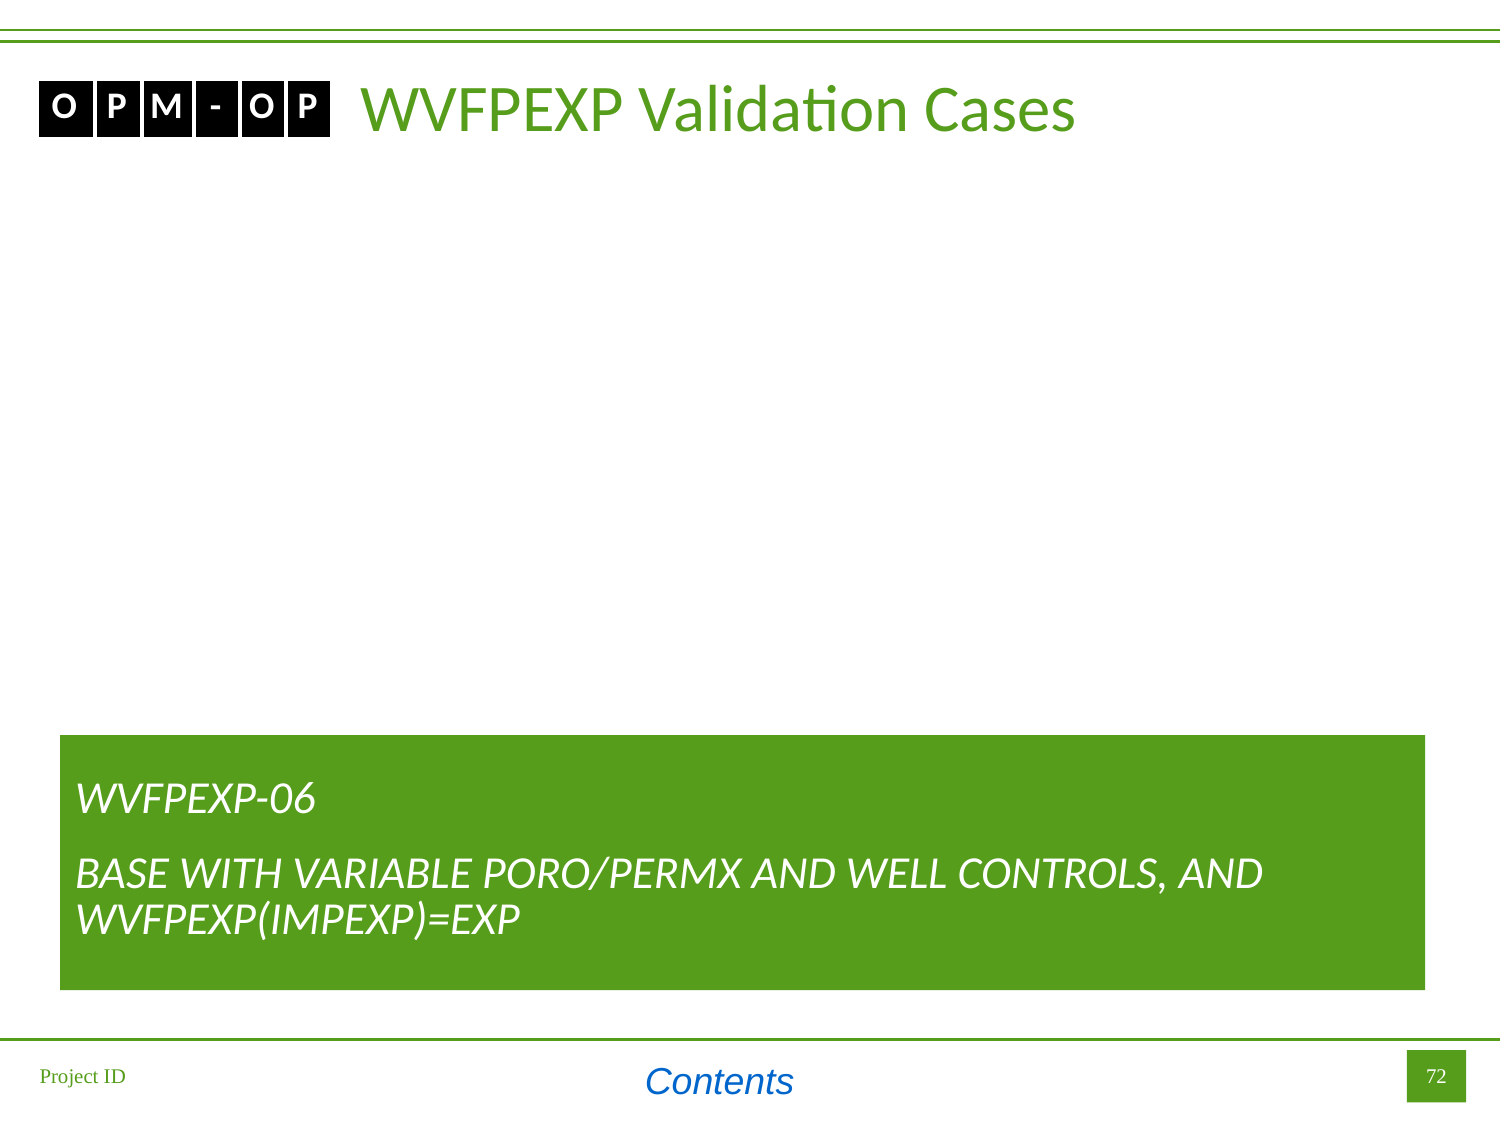

# WVFPEXP Validation Cases
WVFPEXP-06
Base with variable poro/permx and well controls, and WVFPEXP(IMPEXP)=EXP
Project ID
72